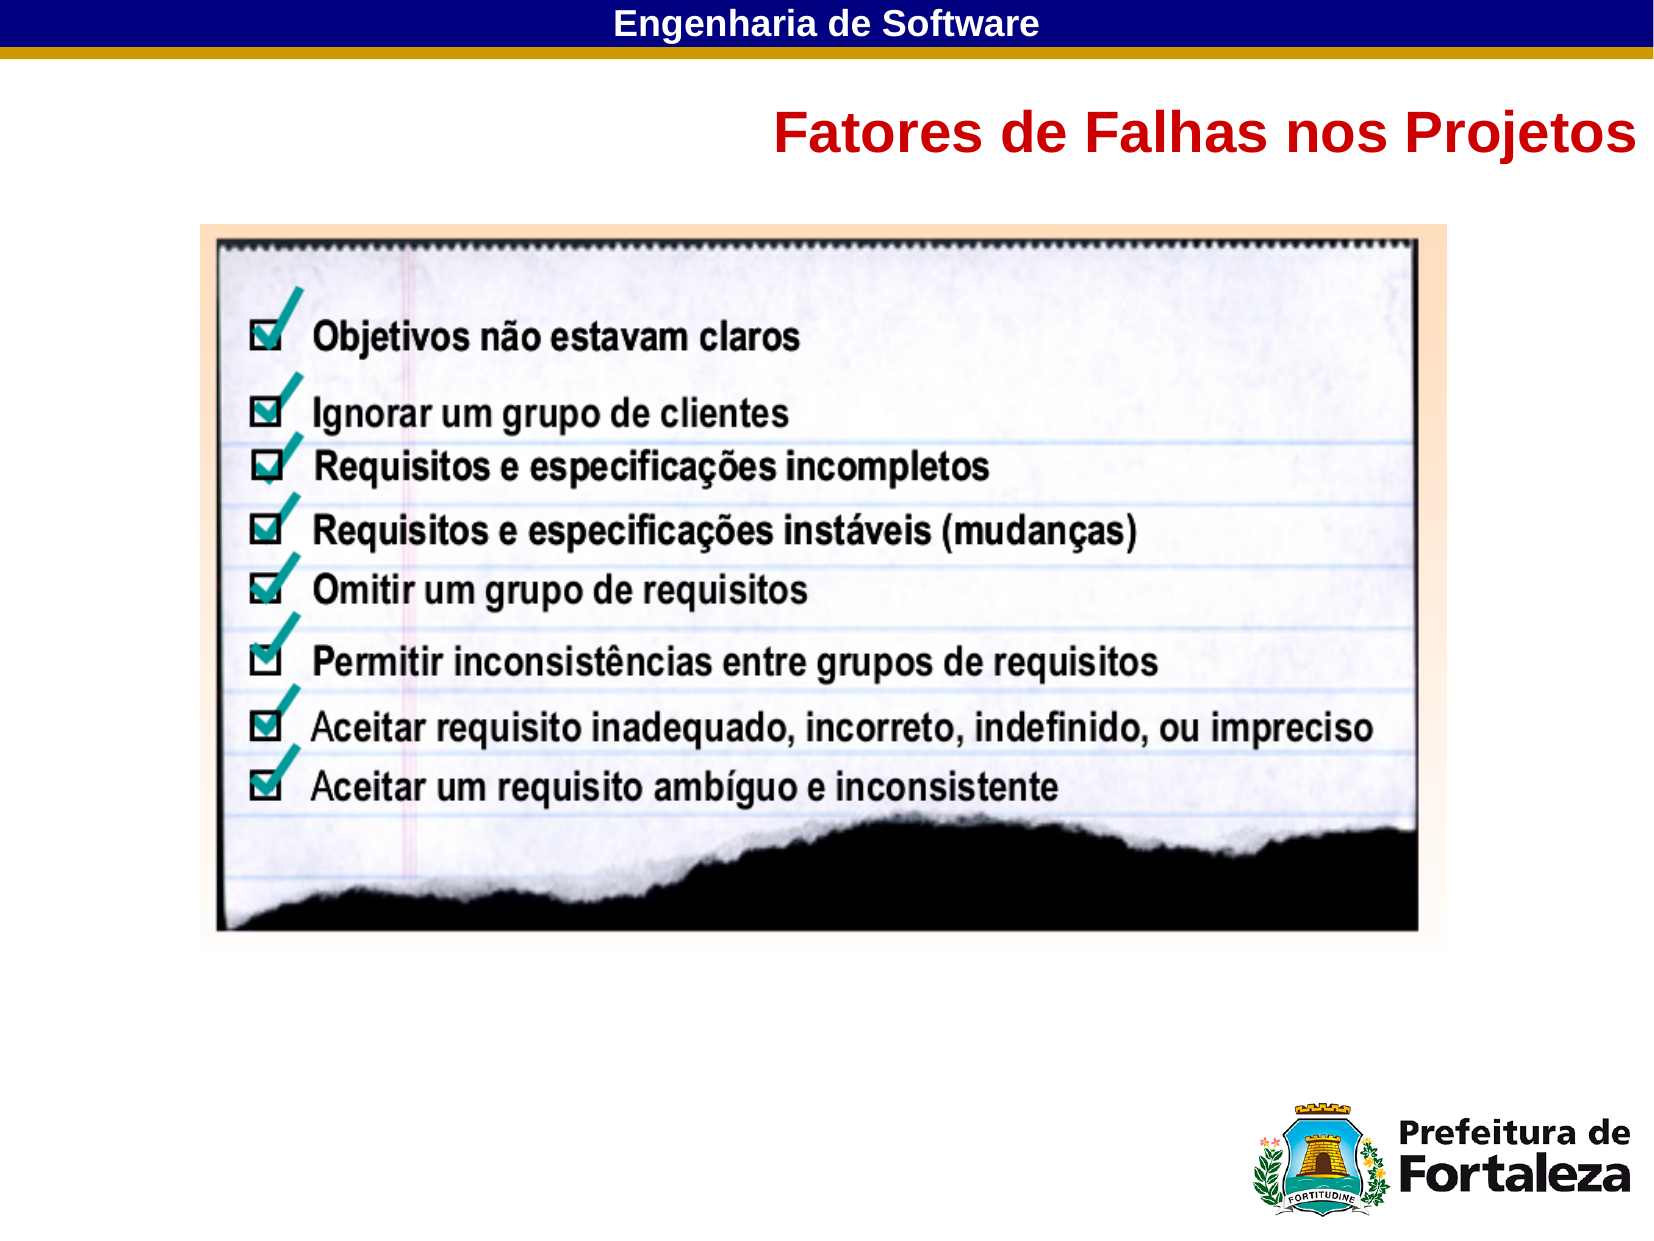

Engenharia de Software
Fatores de Falhas nos Projetos